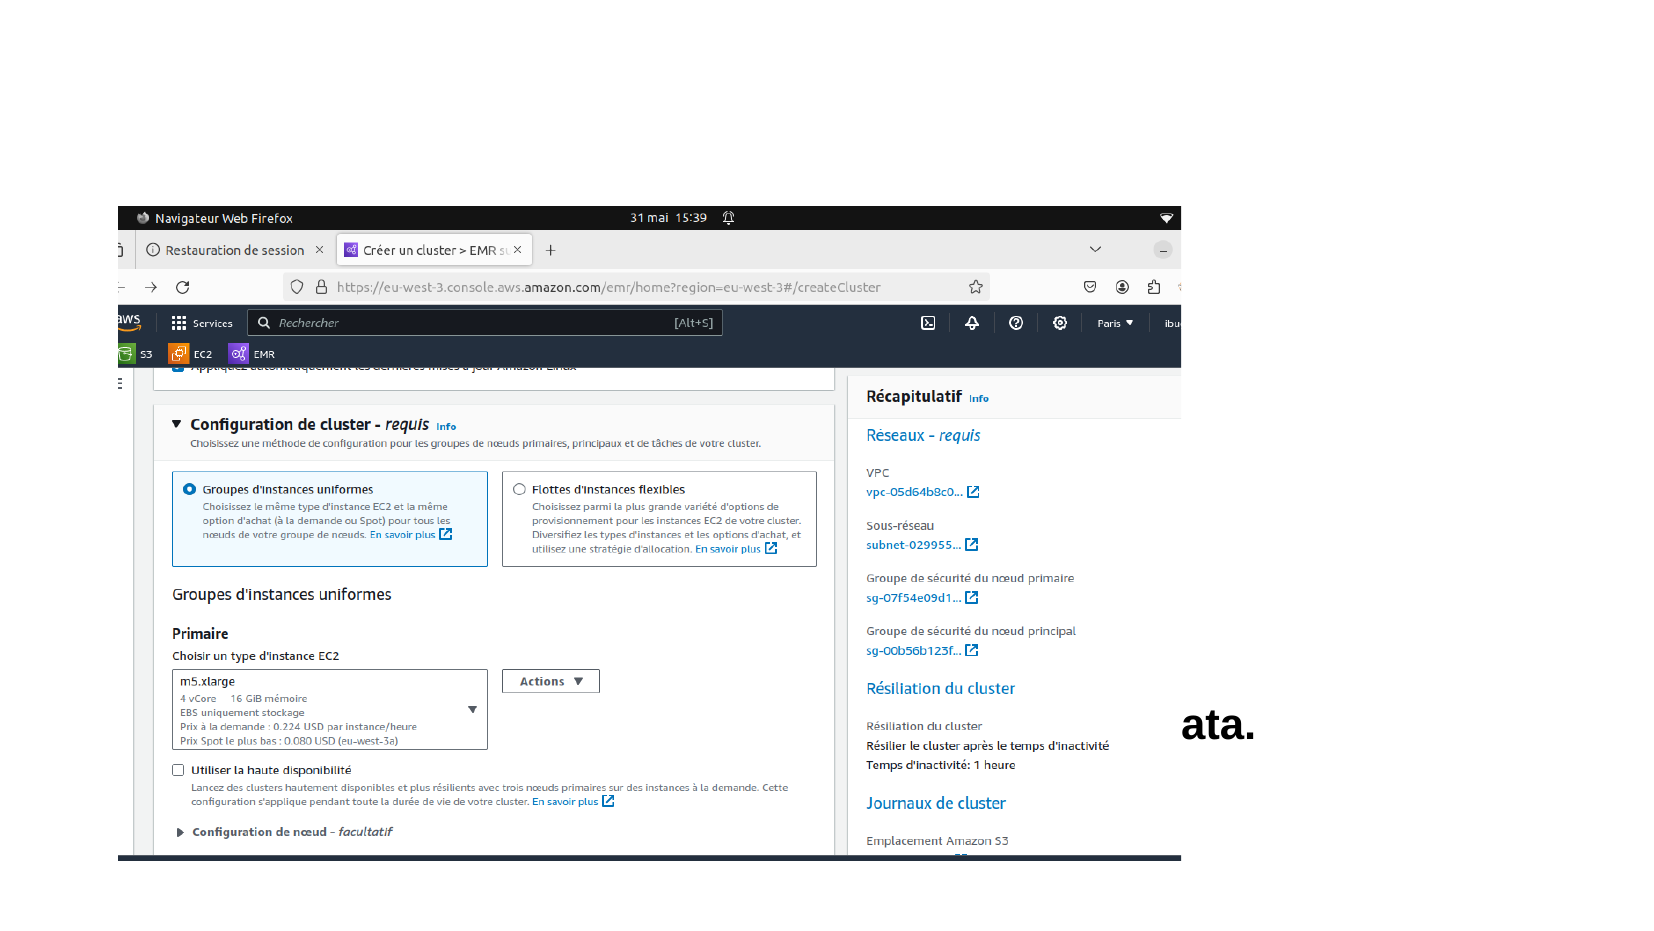

#
EMR : Plateforme de traitement Big Data.